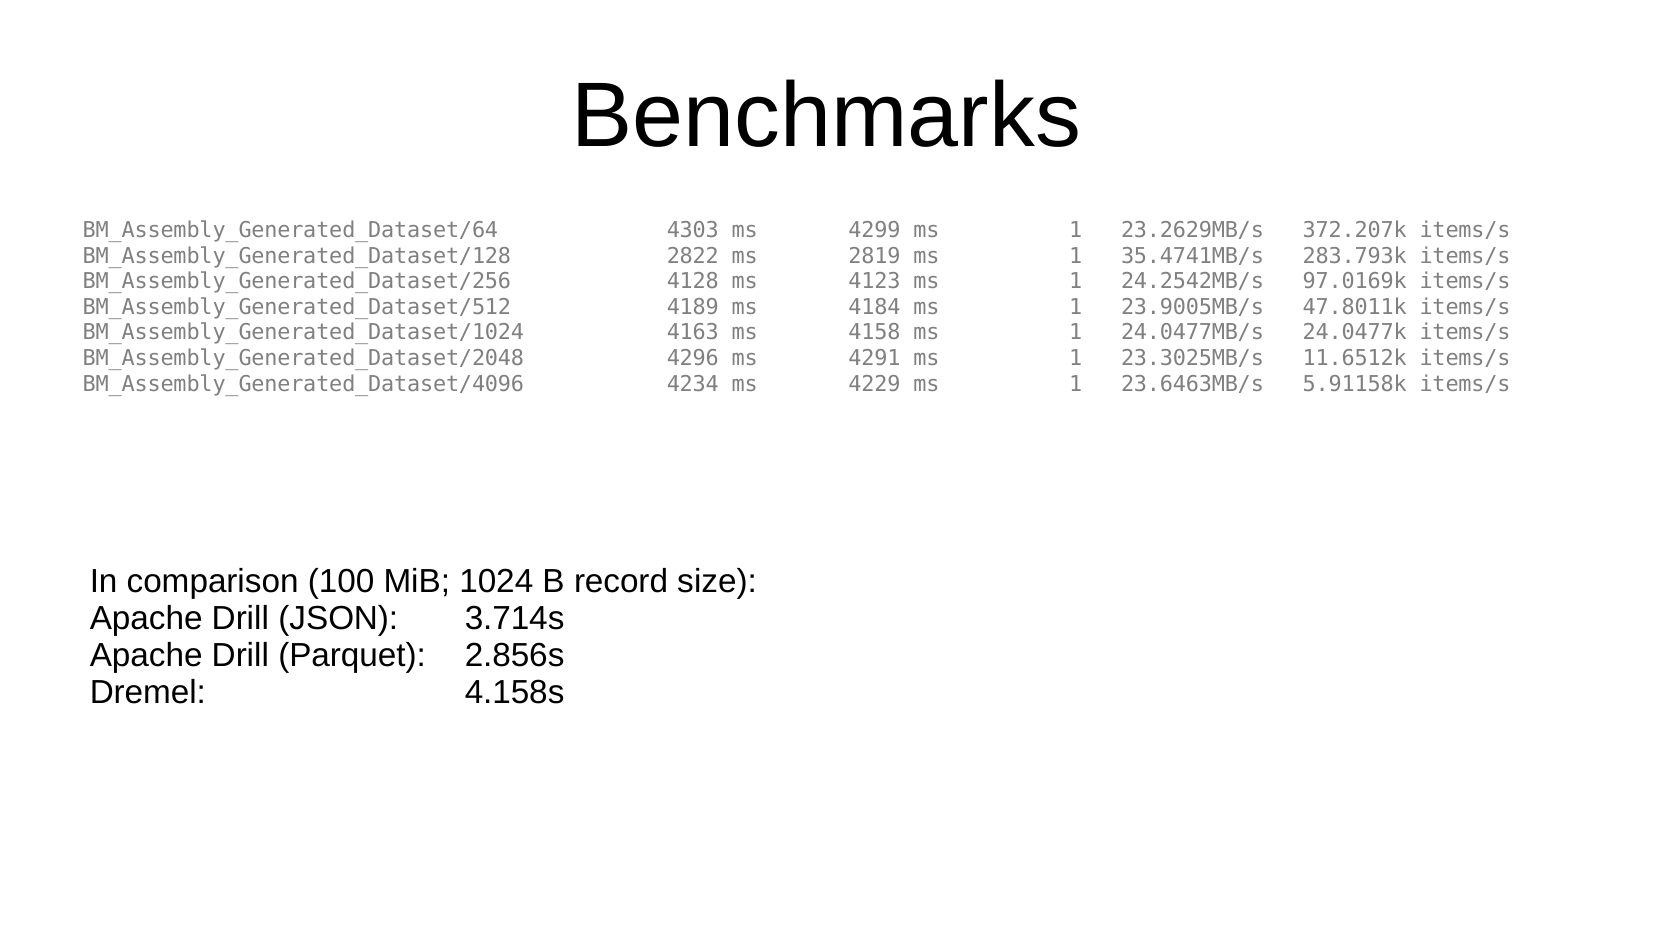

# Benchmarks
BM_Assembly_Generated_Dataset/64 4303 ms 4299 ms 1 23.2629MB/s 372.207k items/s
BM_Assembly_Generated_Dataset/128 2822 ms 2819 ms 1 35.4741MB/s 283.793k items/s
BM_Assembly_Generated_Dataset/256 4128 ms 4123 ms 1 24.2542MB/s 97.0169k items/s
BM_Assembly_Generated_Dataset/512 4189 ms 4184 ms 1 23.9005MB/s 47.8011k items/s
BM_Assembly_Generated_Dataset/1024 4163 ms 4158 ms 1 24.0477MB/s 24.0477k items/s
BM_Assembly_Generated_Dataset/2048 4296 ms 4291 ms 1 23.3025MB/s 11.6512k items/s
BM_Assembly_Generated_Dataset/4096 4234 ms 4229 ms 1 23.6463MB/s 5.91158k items/s
In comparison (100 MiB; 1024 B record size):
Apache Drill (JSON): 	3.714s
Apache Drill (Parquet): 	2.856s
Dremel:				4.158s